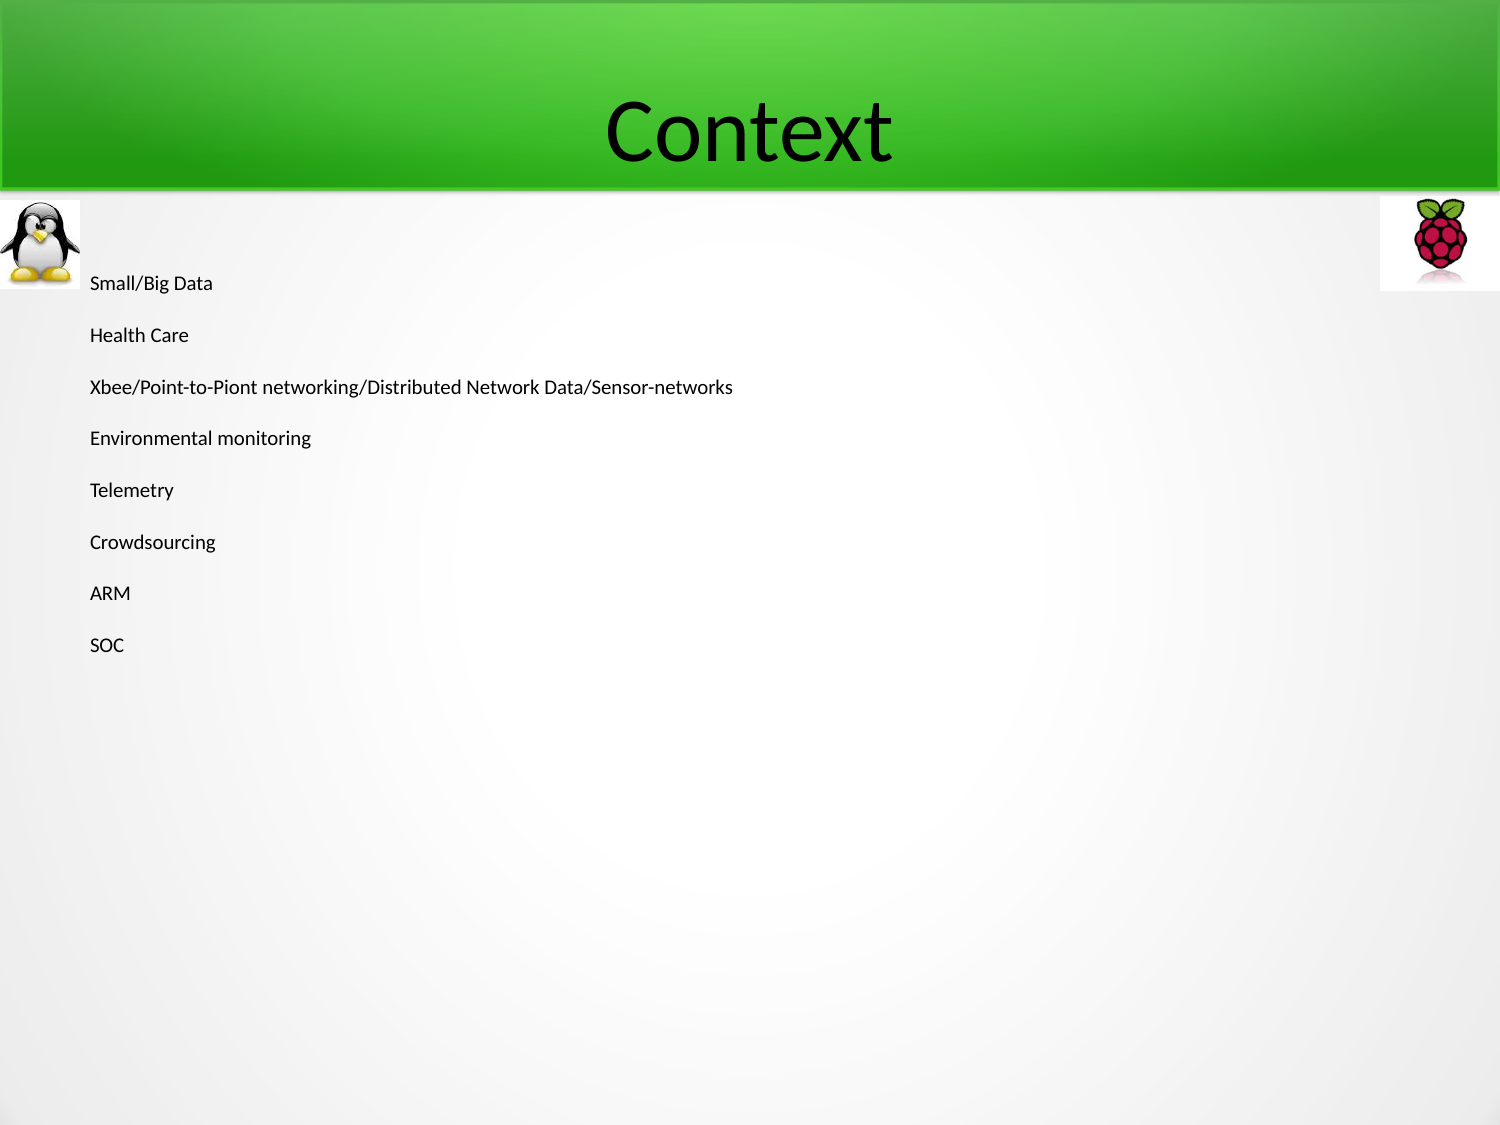

# Context
Small/Big Data
Health Care
Xbee/Point-to-Piont networking/Distributed Network Data/Sensor-networks
Environmental monitoring
Telemetry
Crowdsourcing
ARM
SOC